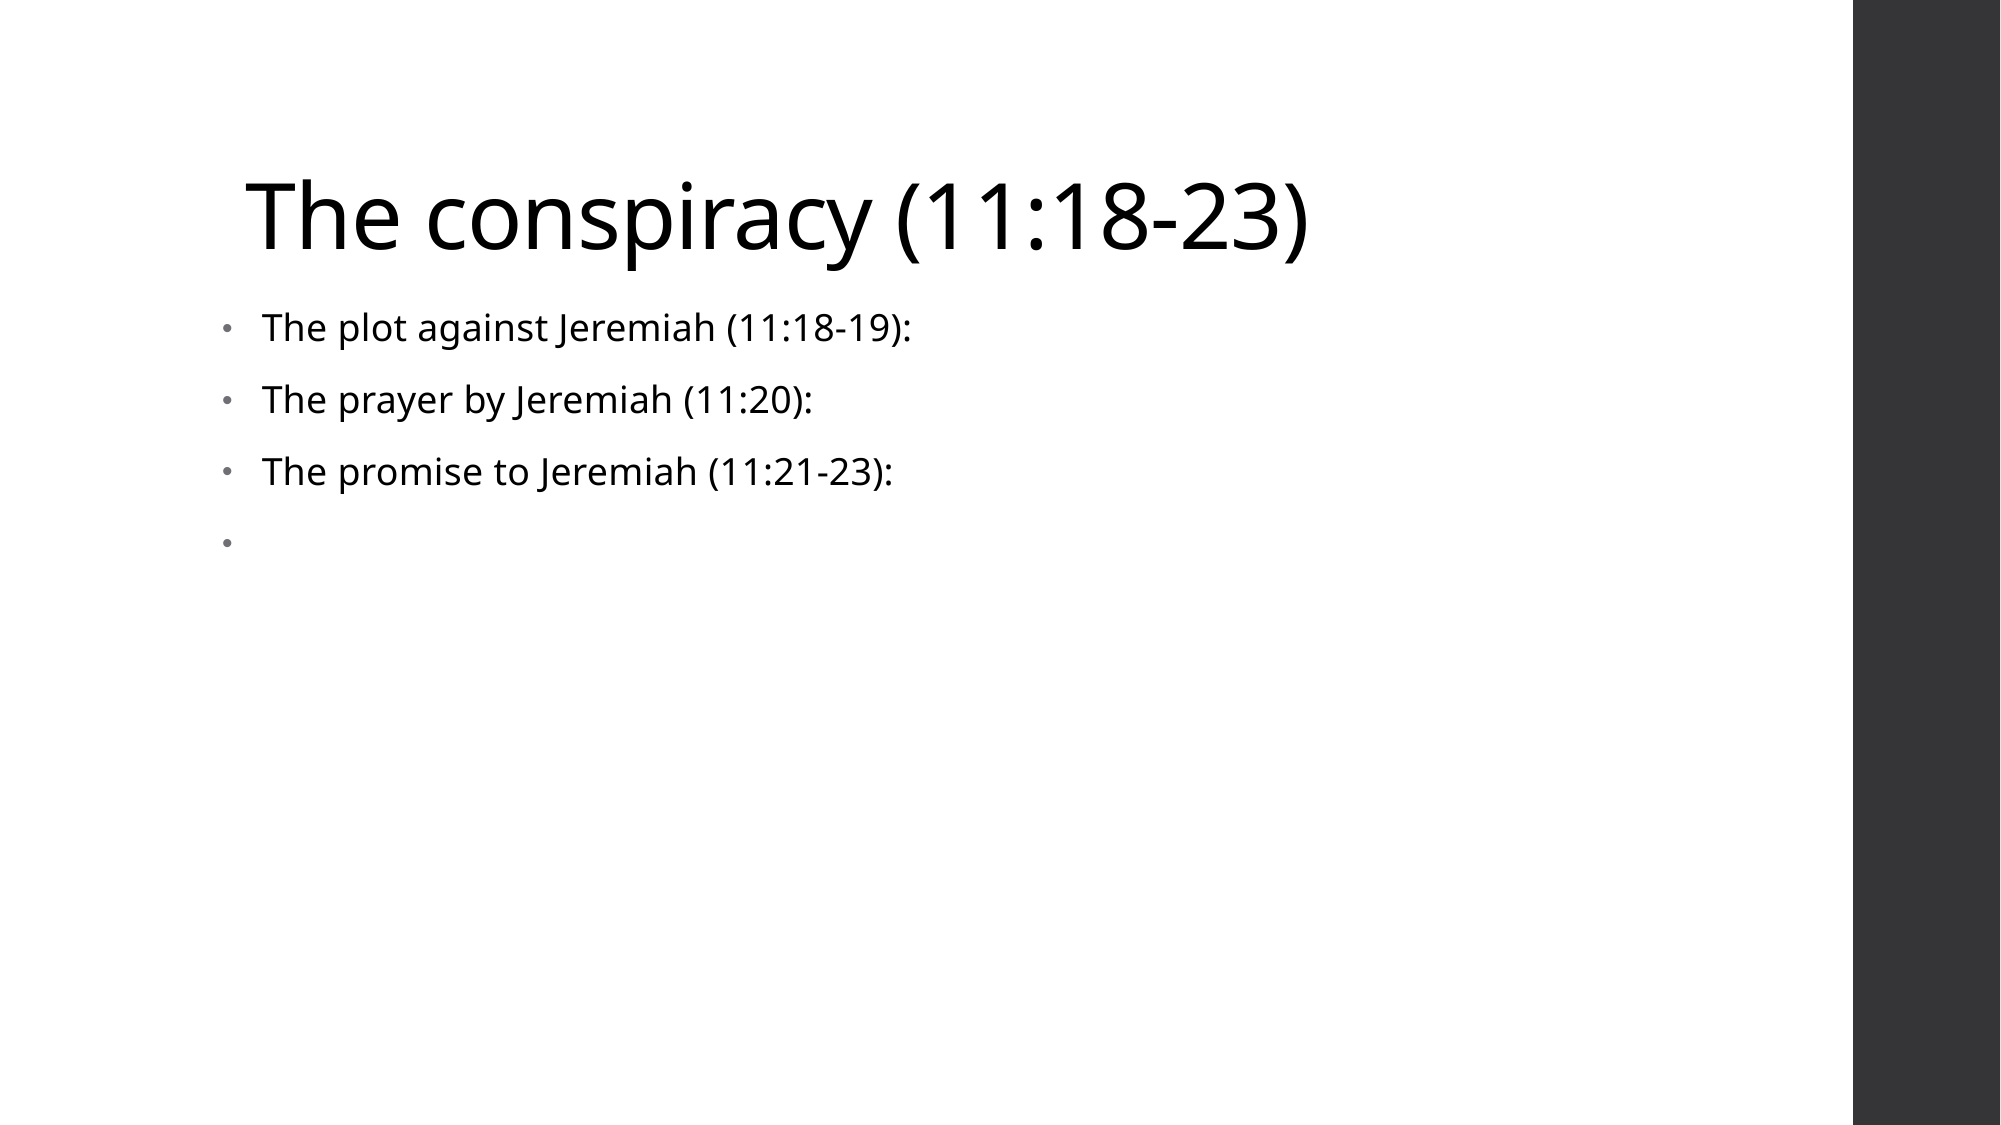

# The conspiracy (11:18-23)
 The plot against Jeremiah (11:18-19):
 The prayer by Jeremiah (11:20):
 The promise to Jeremiah (11:21-23):